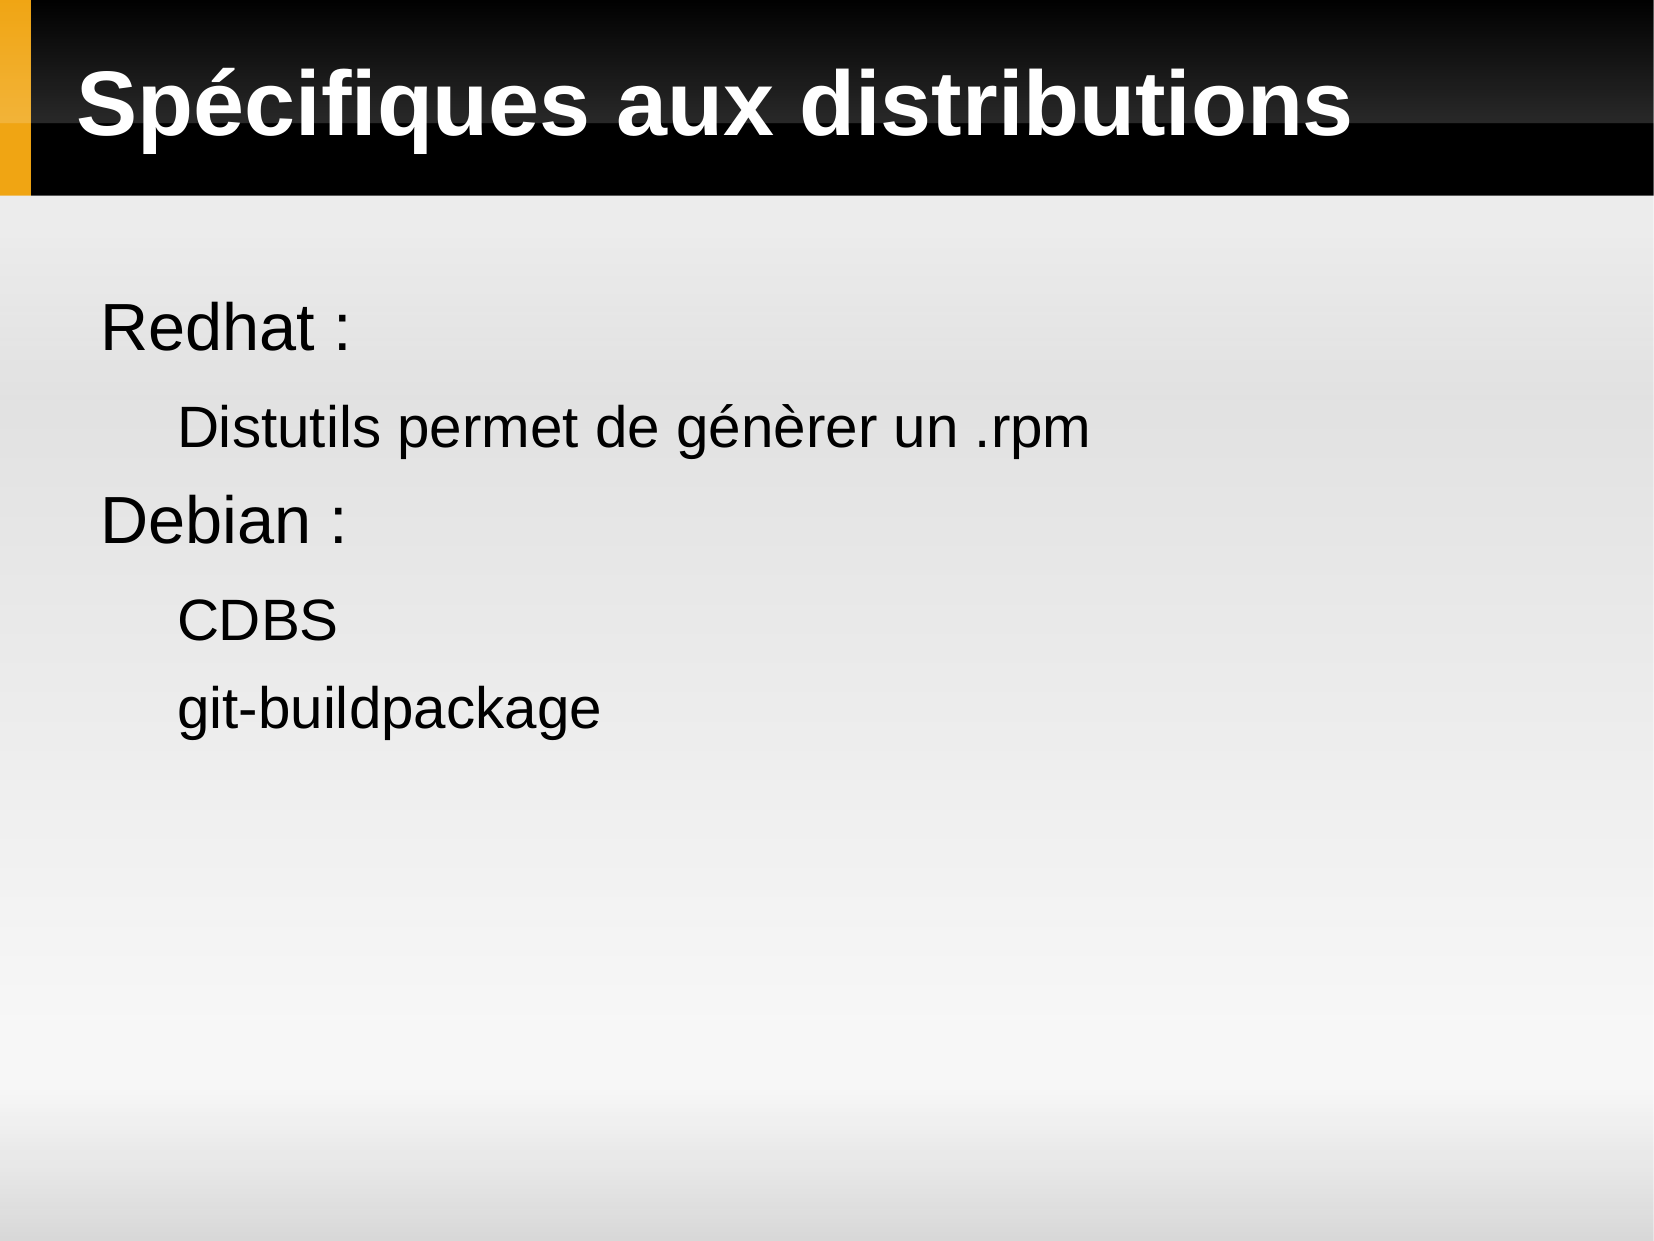

# Spécifiques aux distributions
Redhat :
Distutils permet de génèrer un .rpm
Debian :
CDBS
git-buildpackage